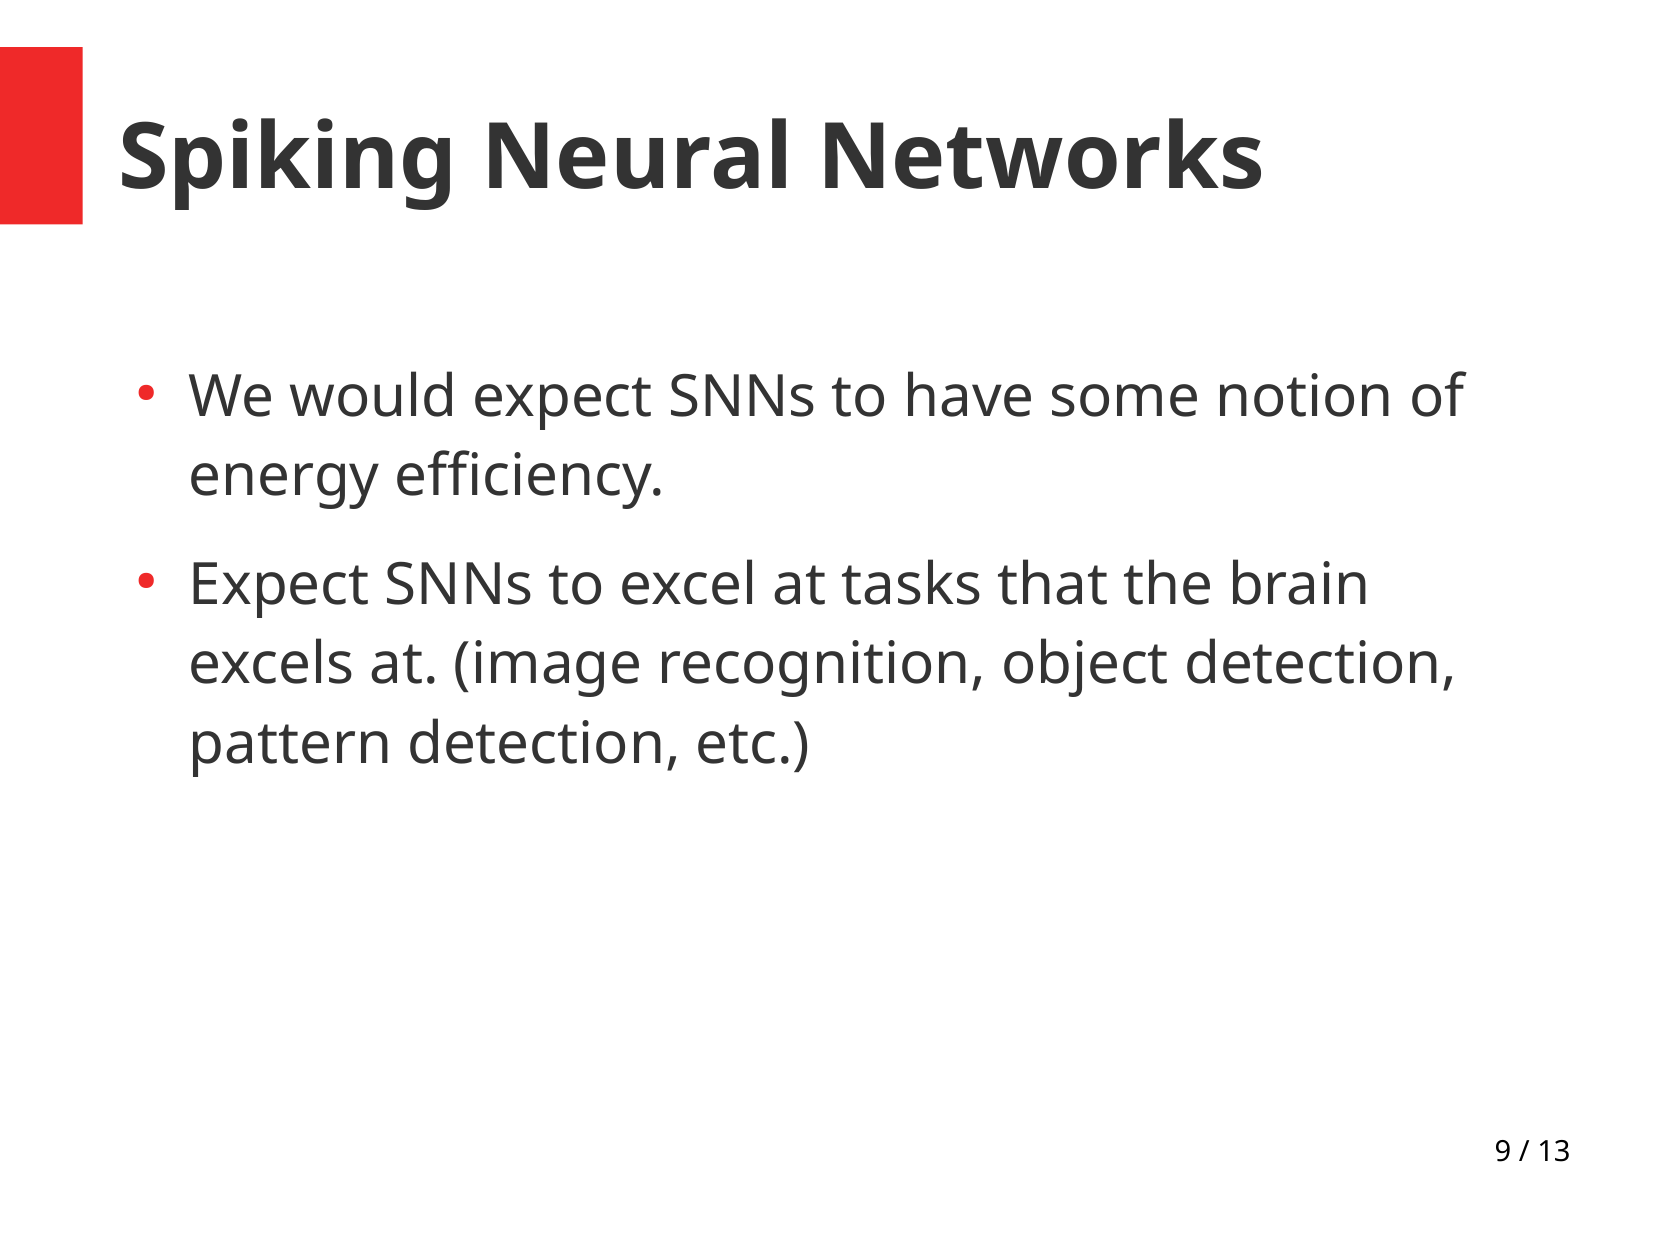

# Spiking Neural Networks
We would expect SNNs to have some notion of energy efficiency.
Expect SNNs to excel at tasks that the brain excels at. (image recognition, object detection, pattern detection, etc.)
9